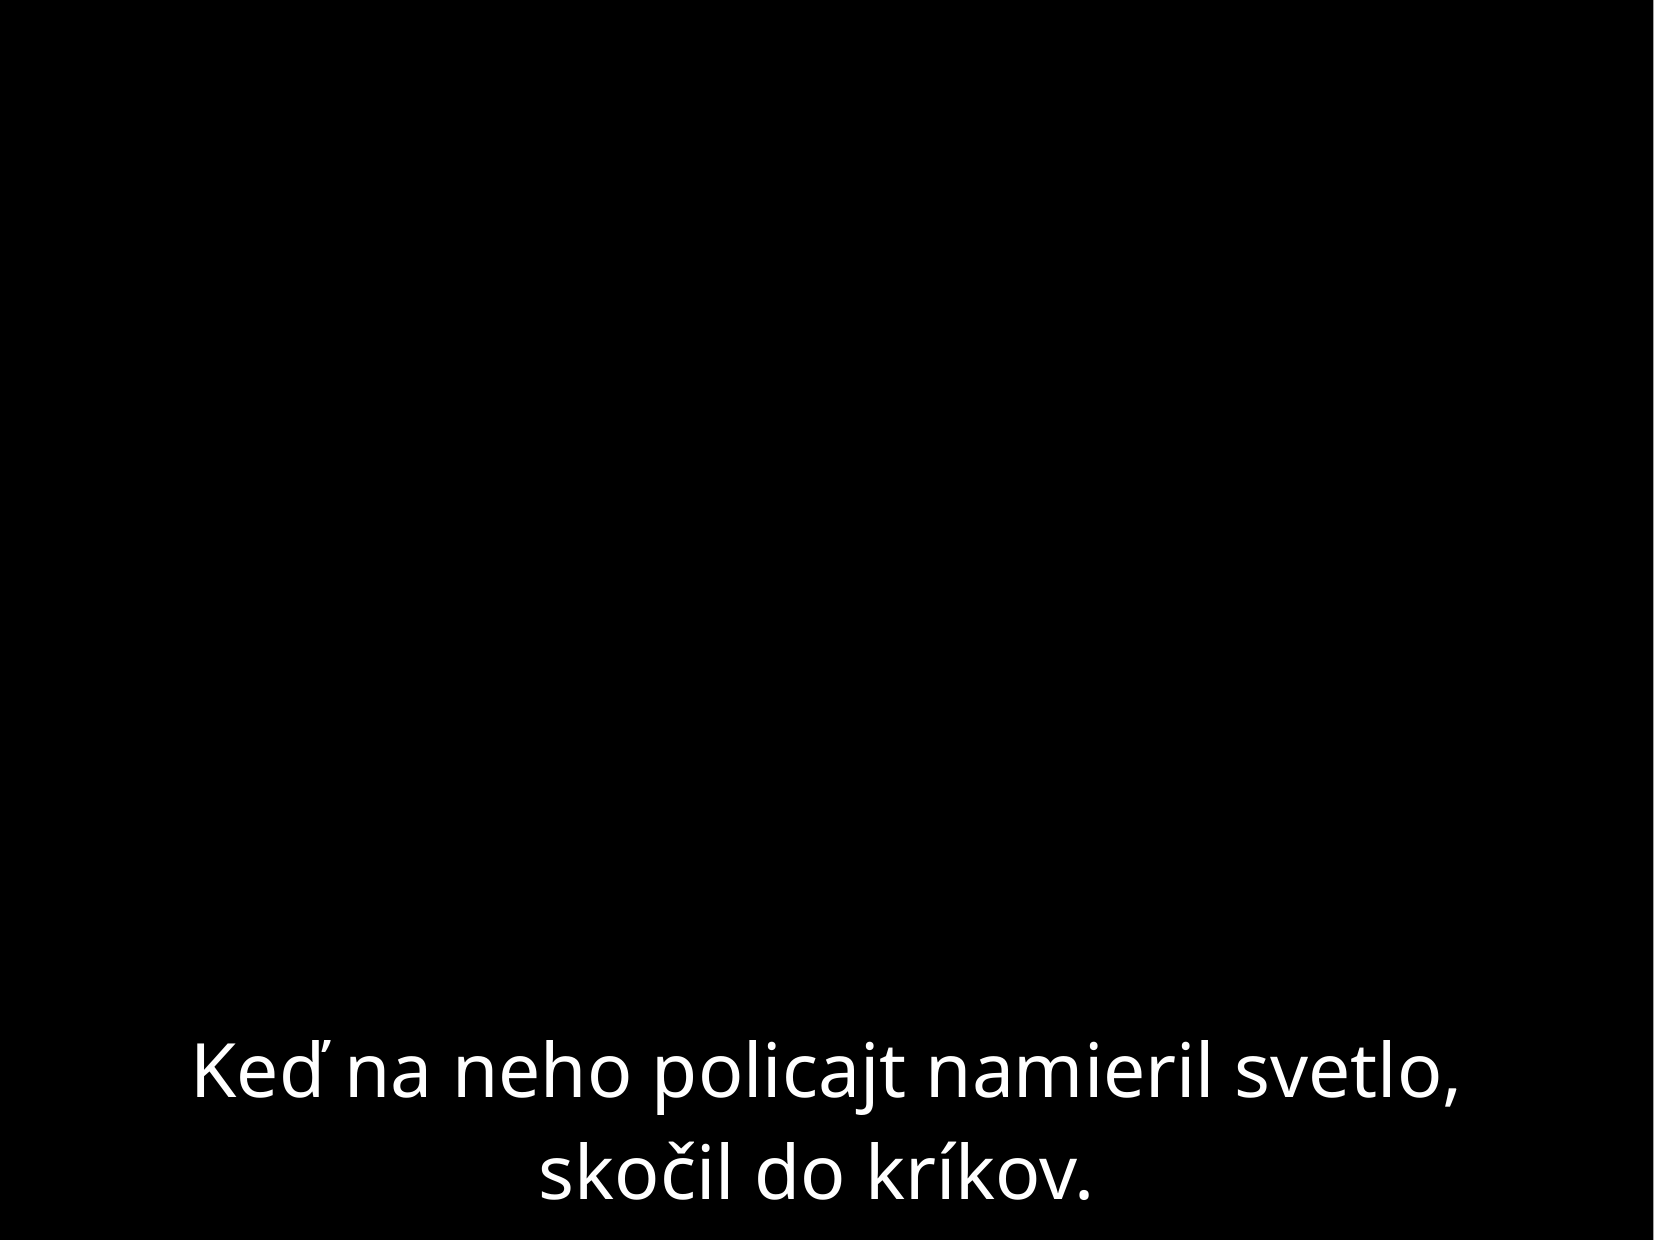

# Keď na neho policajt namieril svetlo, skočil do kríkov.